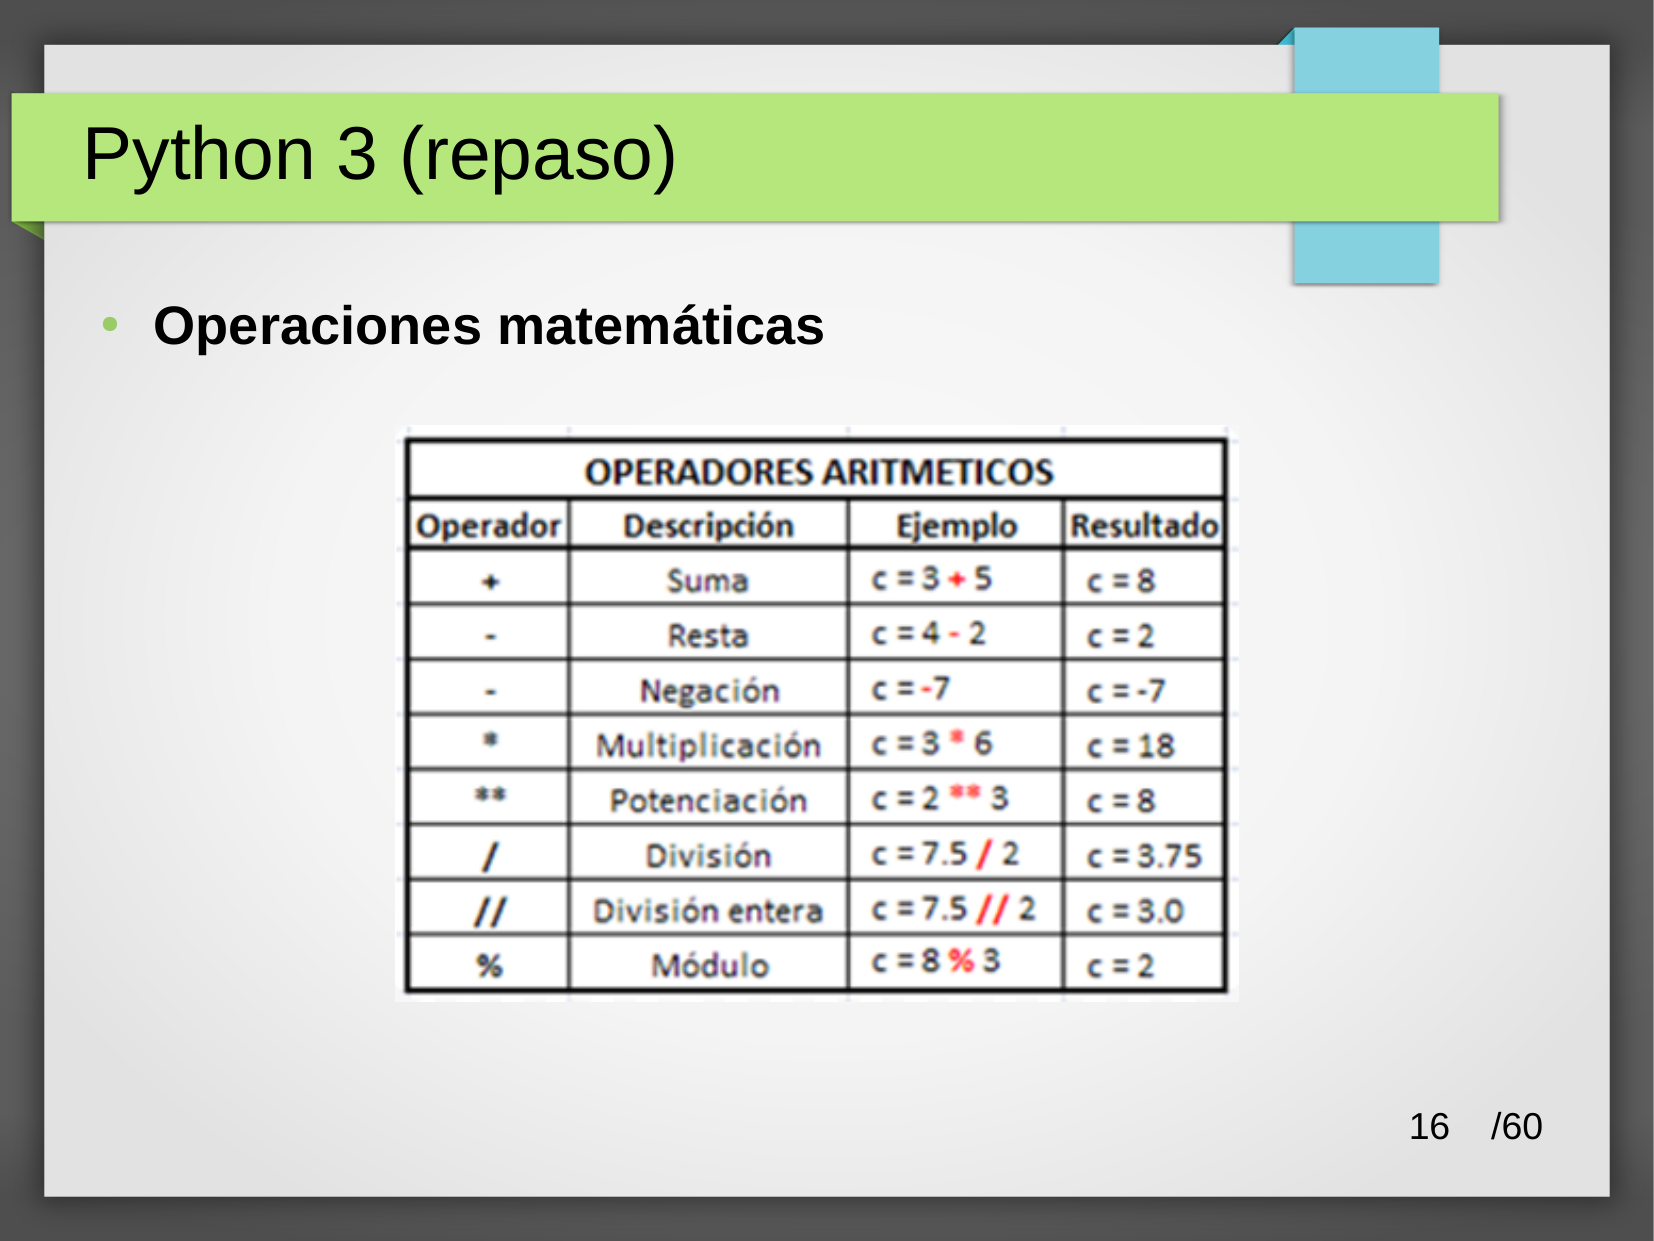

# Python 3 (repaso)
Operaciones matemáticas
/60